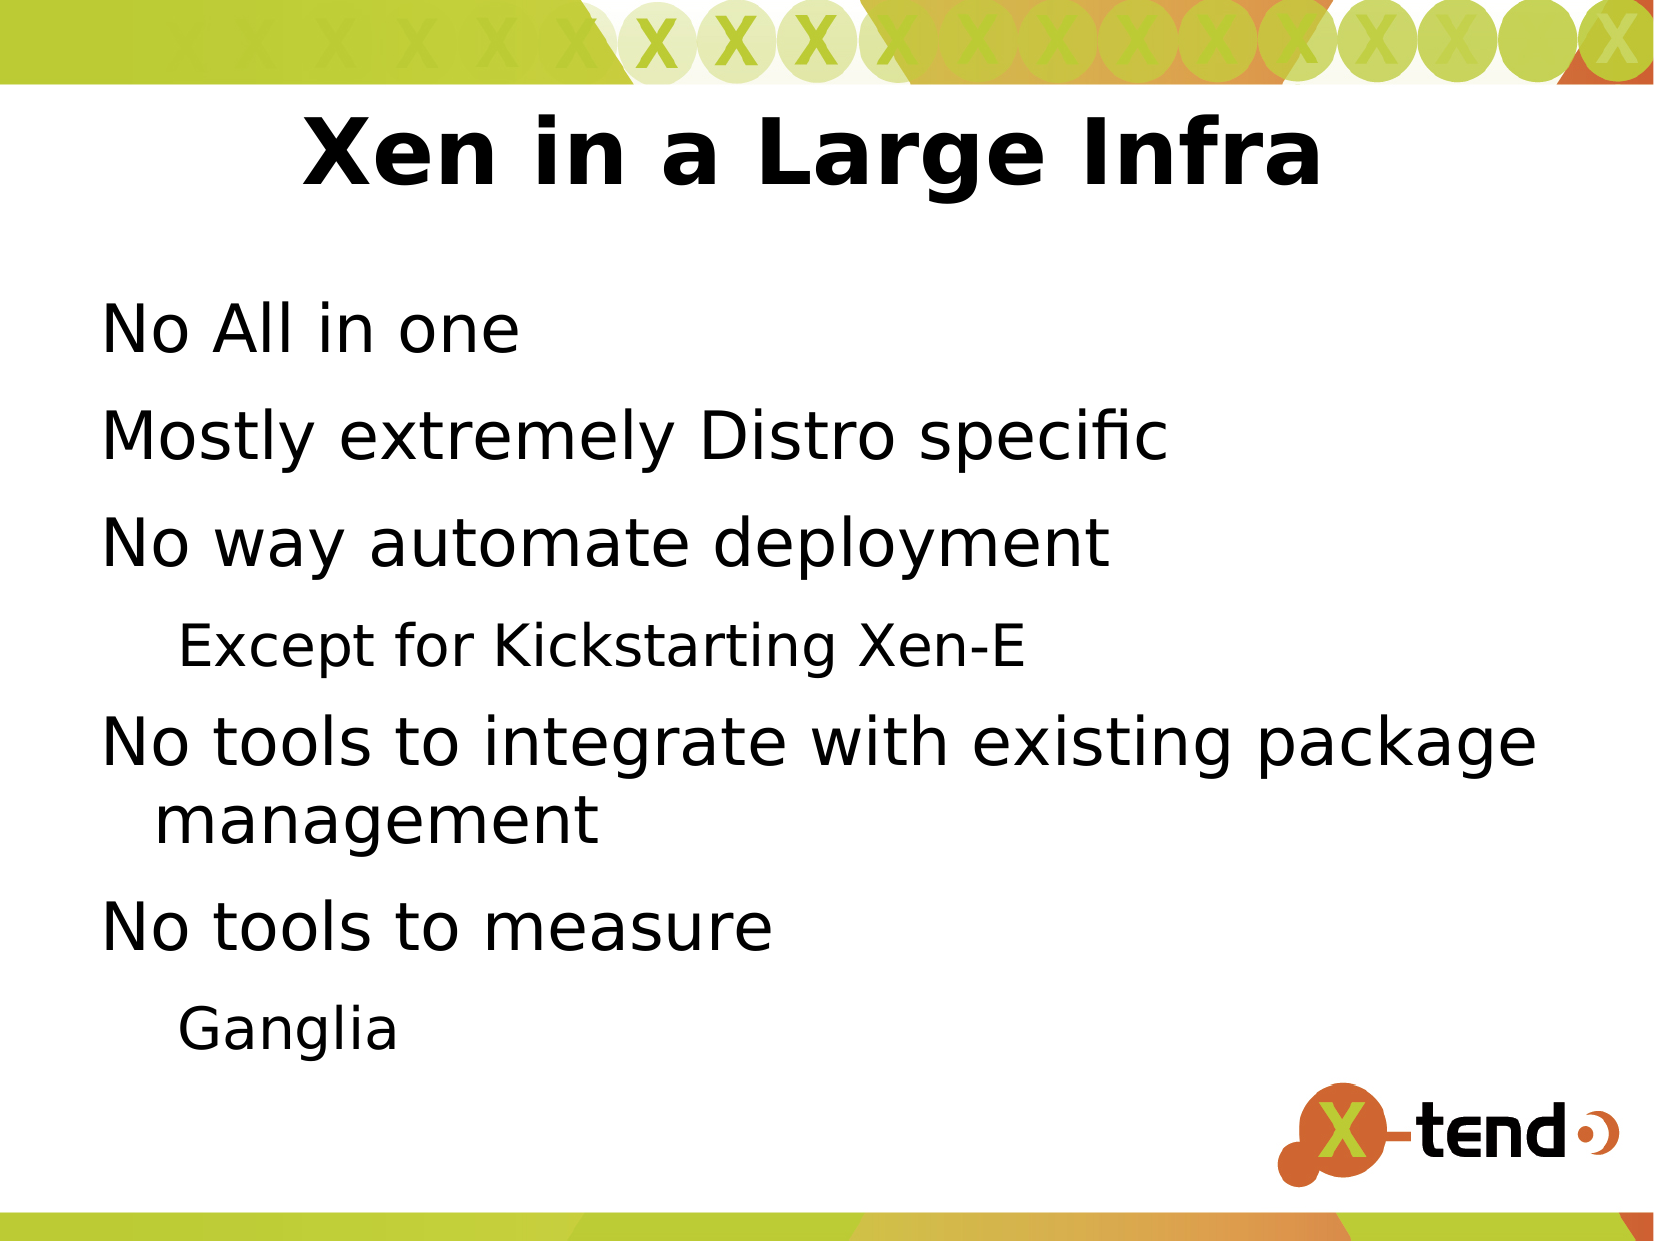

# Xen in a Large Infra
No All in one
Mostly extremely Distro specific
No way automate deployment
Except for Kickstarting Xen-E
No tools to integrate with existing package management
No tools to measure
Ganglia